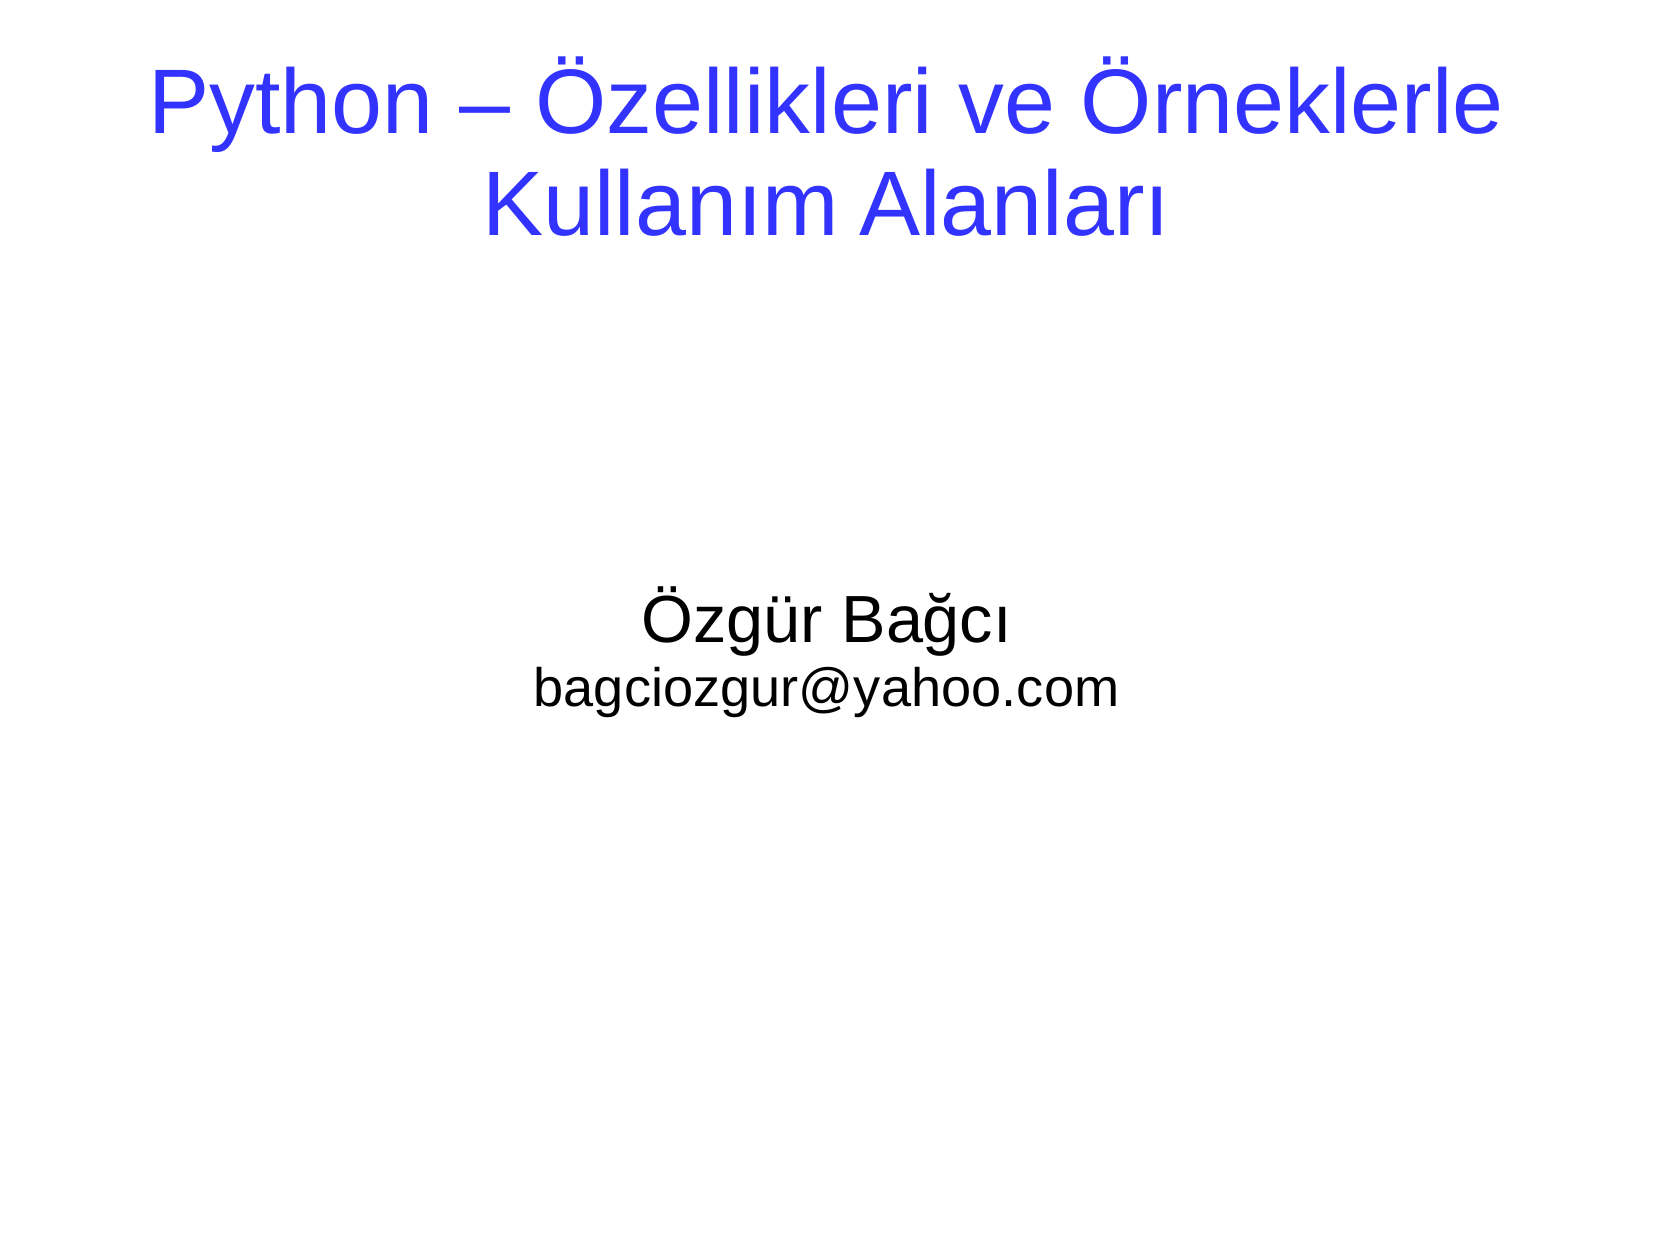

# Python – Özellikleri ve Örneklerle Kullanım Alanları
Özgür Bağcı
bagciozgur@yahoo.com